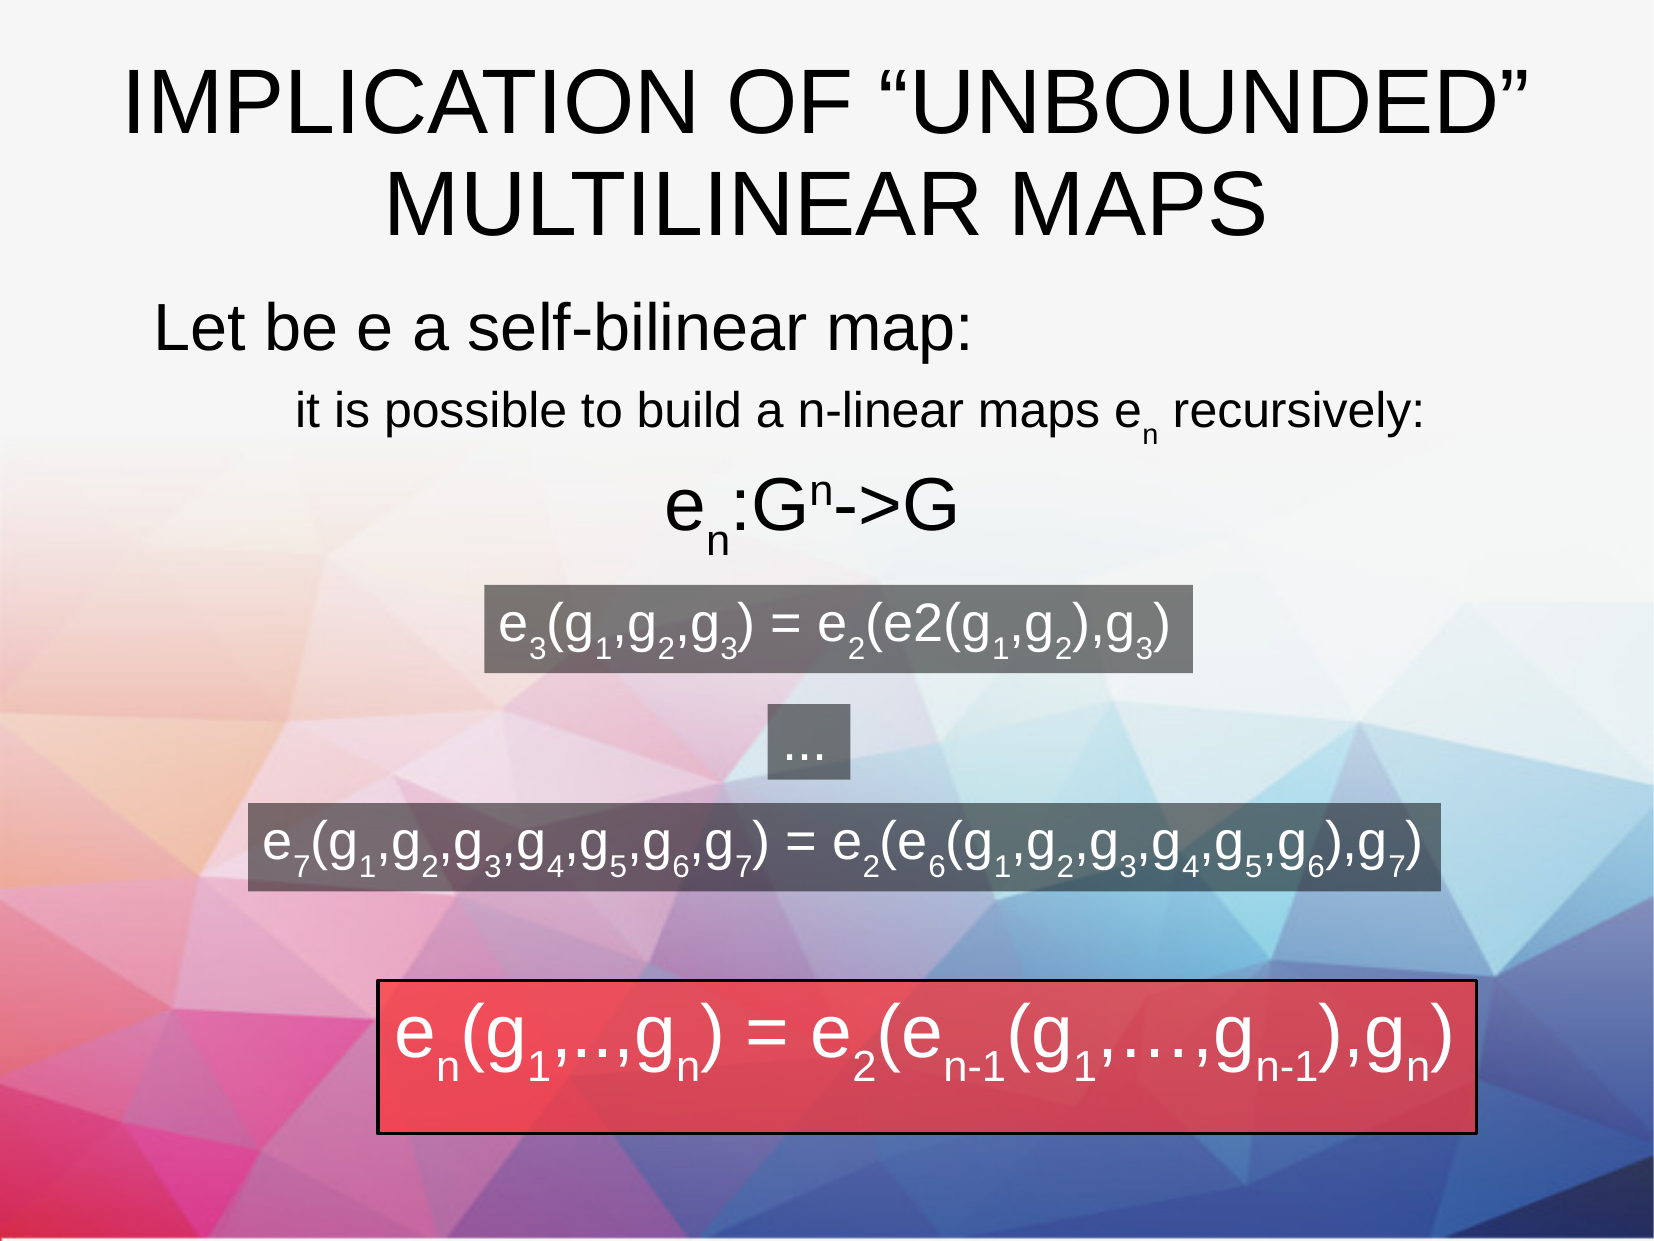

# IMPLICATION OF “UNBOUNDED” MULTILINEAR MAPS
Let be e a self-bilinear map:
it is possible to build a n-linear maps en recursively:
en:Gn->G
e3(g1,g2,g3) = e2(e2(g1,g2),g3)
...
e7(g1,g2,g3,g4,g5,g6,g7) = e2(e6(g1,g2,g3,g4,g5,g6),g7)
en(g1,..,gn) = e2(en-1(g1,…,gn-1),gn)